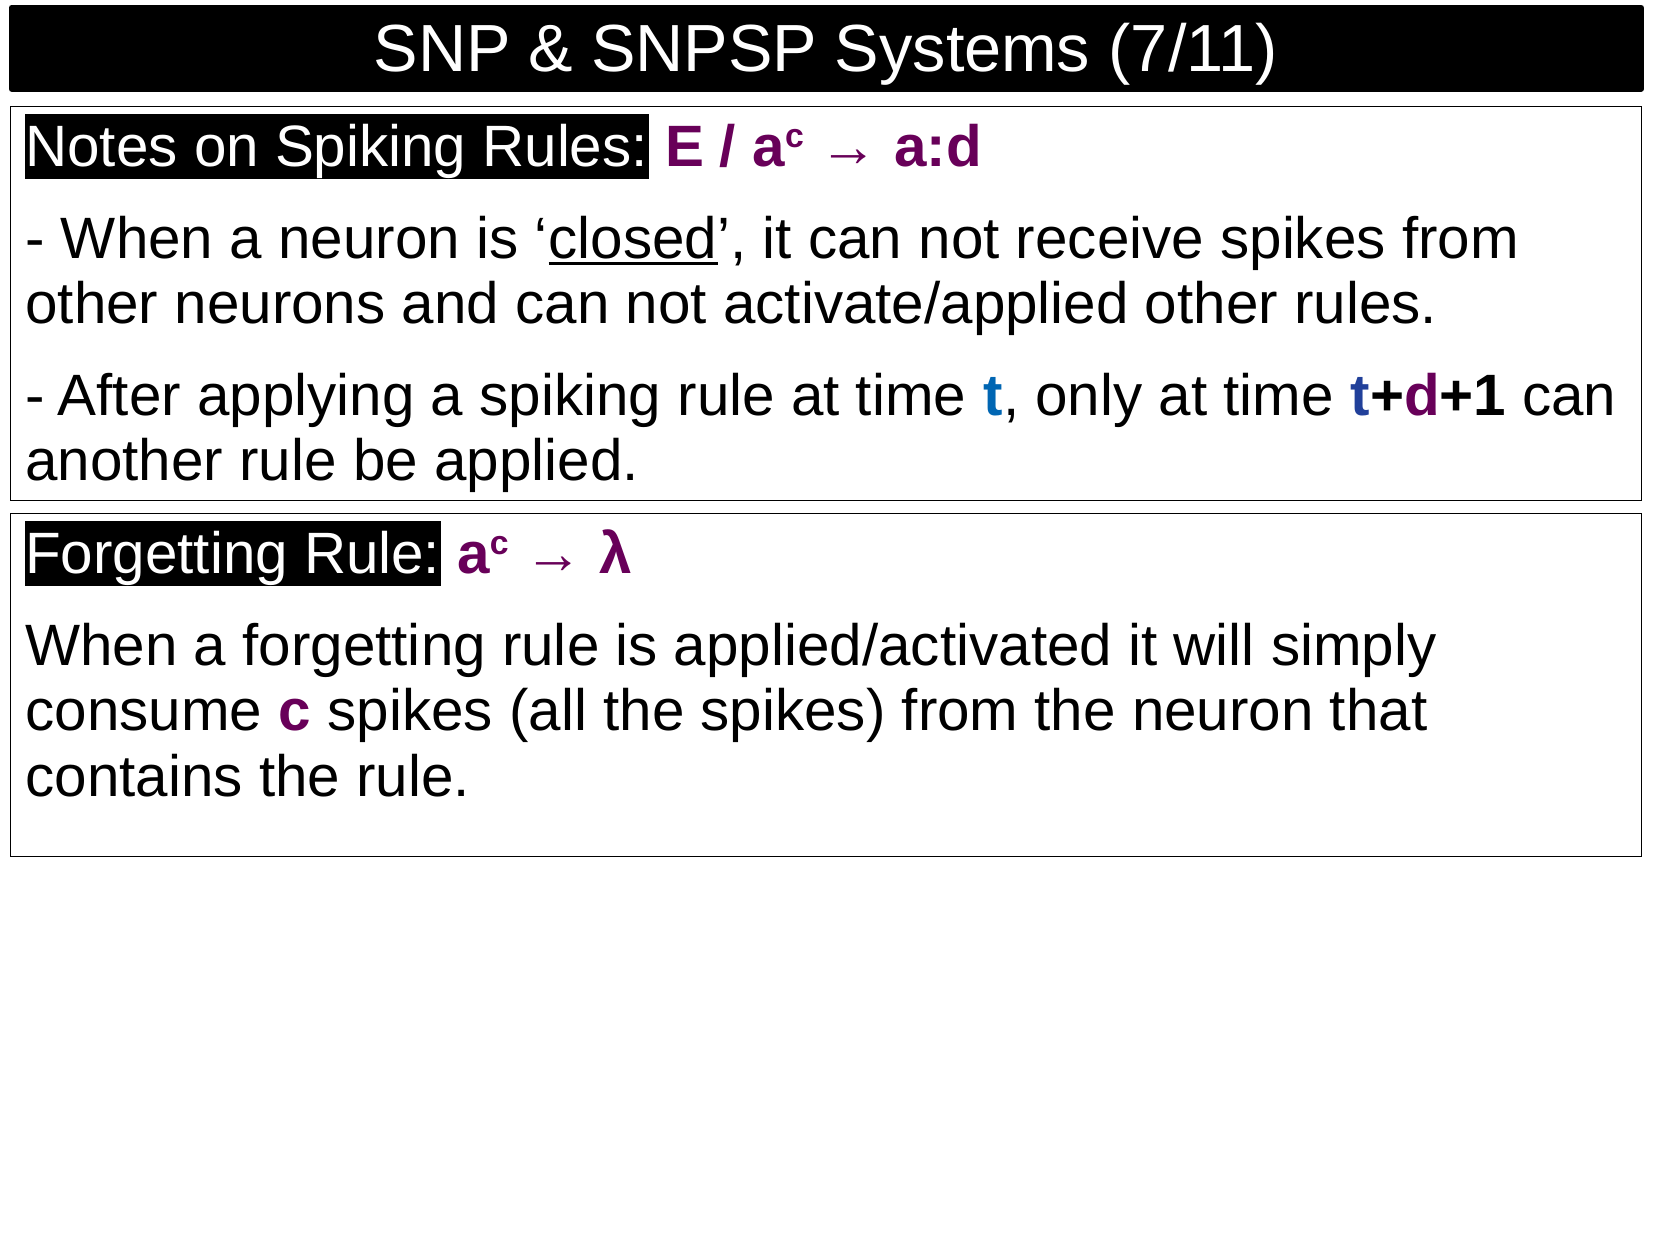

# SNP & SNPSP Systems (7/11)
Notes on Spiking Rules: E / ac → a:d
- When a neuron is ‘closed’, it can not receive spikes from other neurons and can not activate/applied other rules.
- After applying a spiking rule at time t, only at time t+d+1 can another rule be applied.
Forgetting Rule: ac → λ
When a forgetting rule is applied/activated it will simply consume c spikes (all the spikes) from the neuron that contains the rule.